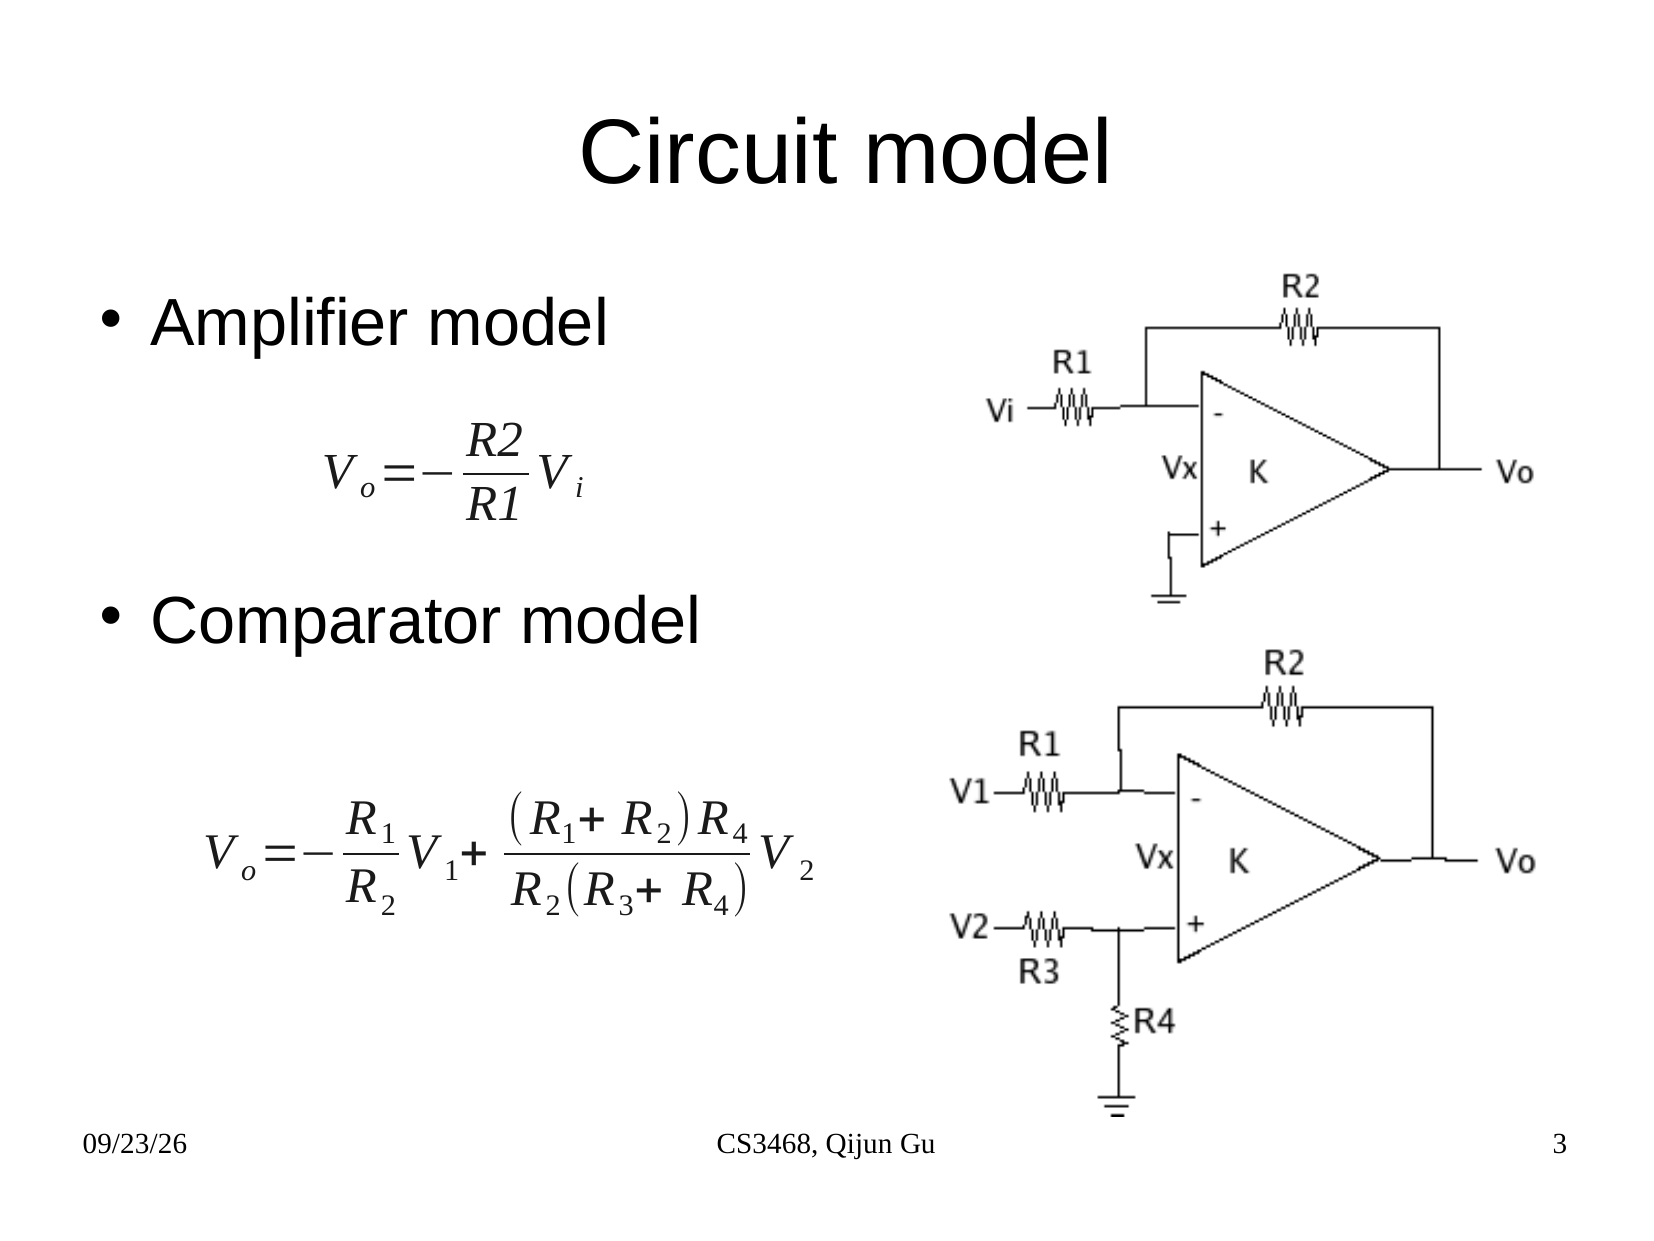

# Circuit model
Amplifier model
Comparator model
CS3468, Qijun Gu
3